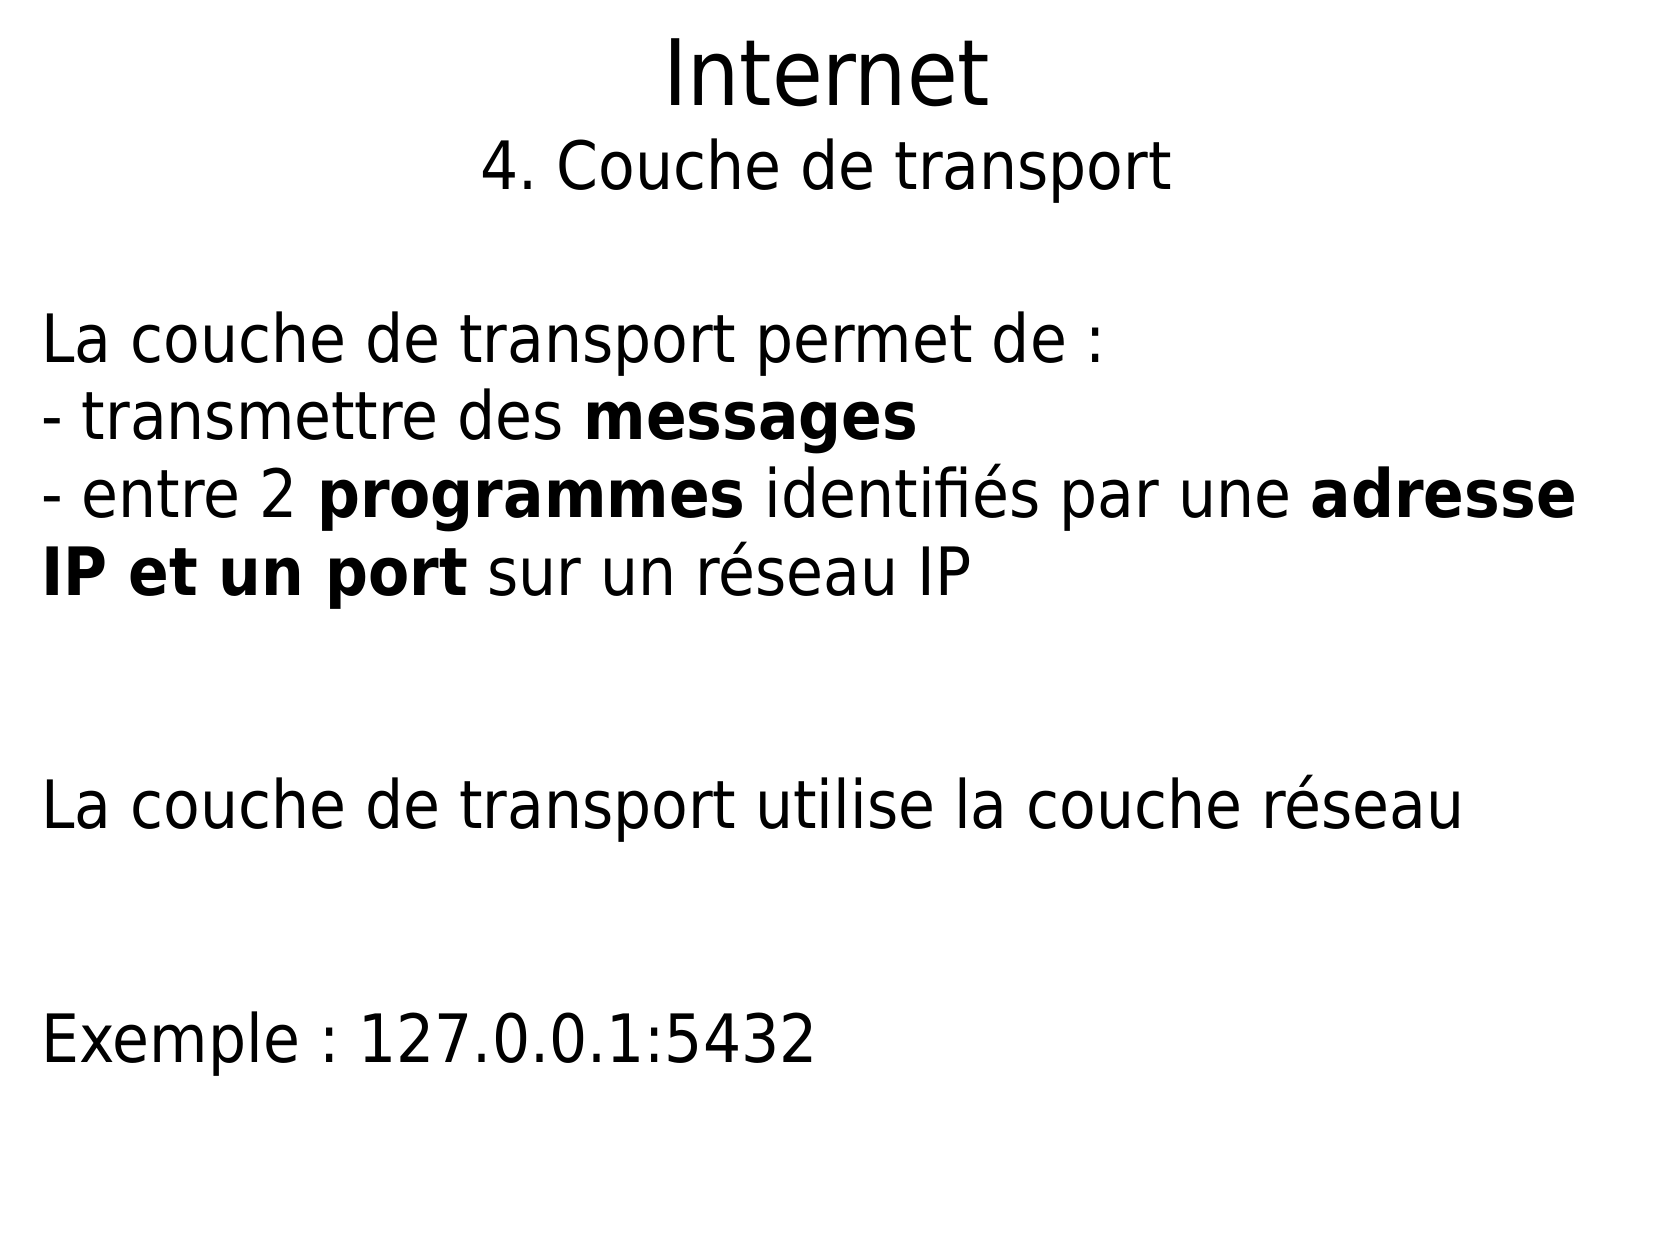

# Internet 4. Couche de transport
La couche de transport permet de :
- transmettre des messages
- entre 2 programmes identifiés par une adresse IP et un port sur un réseau IP
La couche de transport utilise la couche réseau
Exemple : 127.0.0.1:5432